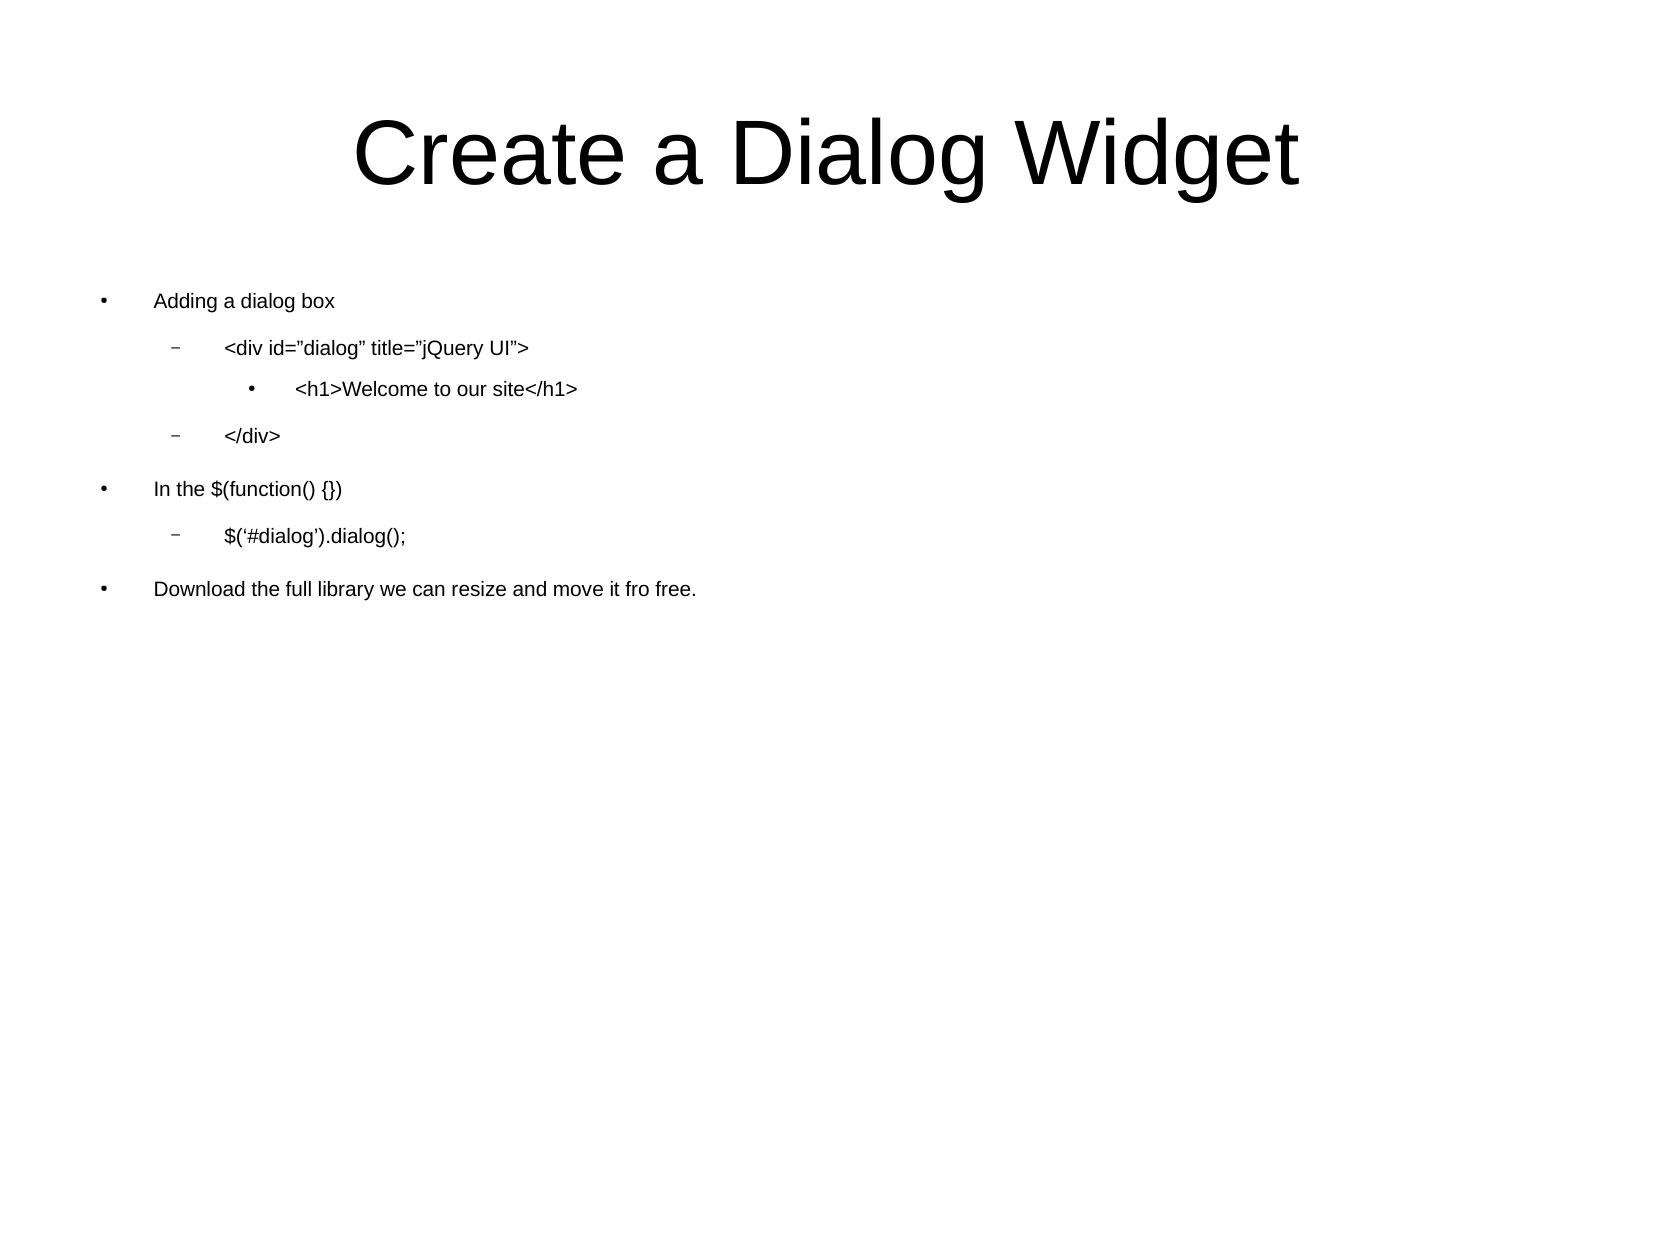

# Create a Dialog Widget
Adding a dialog box
<div id=”dialog” title=”jQuery UI”>
<h1>Welcome to our site</h1>
</div>
In the $(function() {})
$(‘#dialog’).dialog();
Download the full library we can resize and move it fro free.